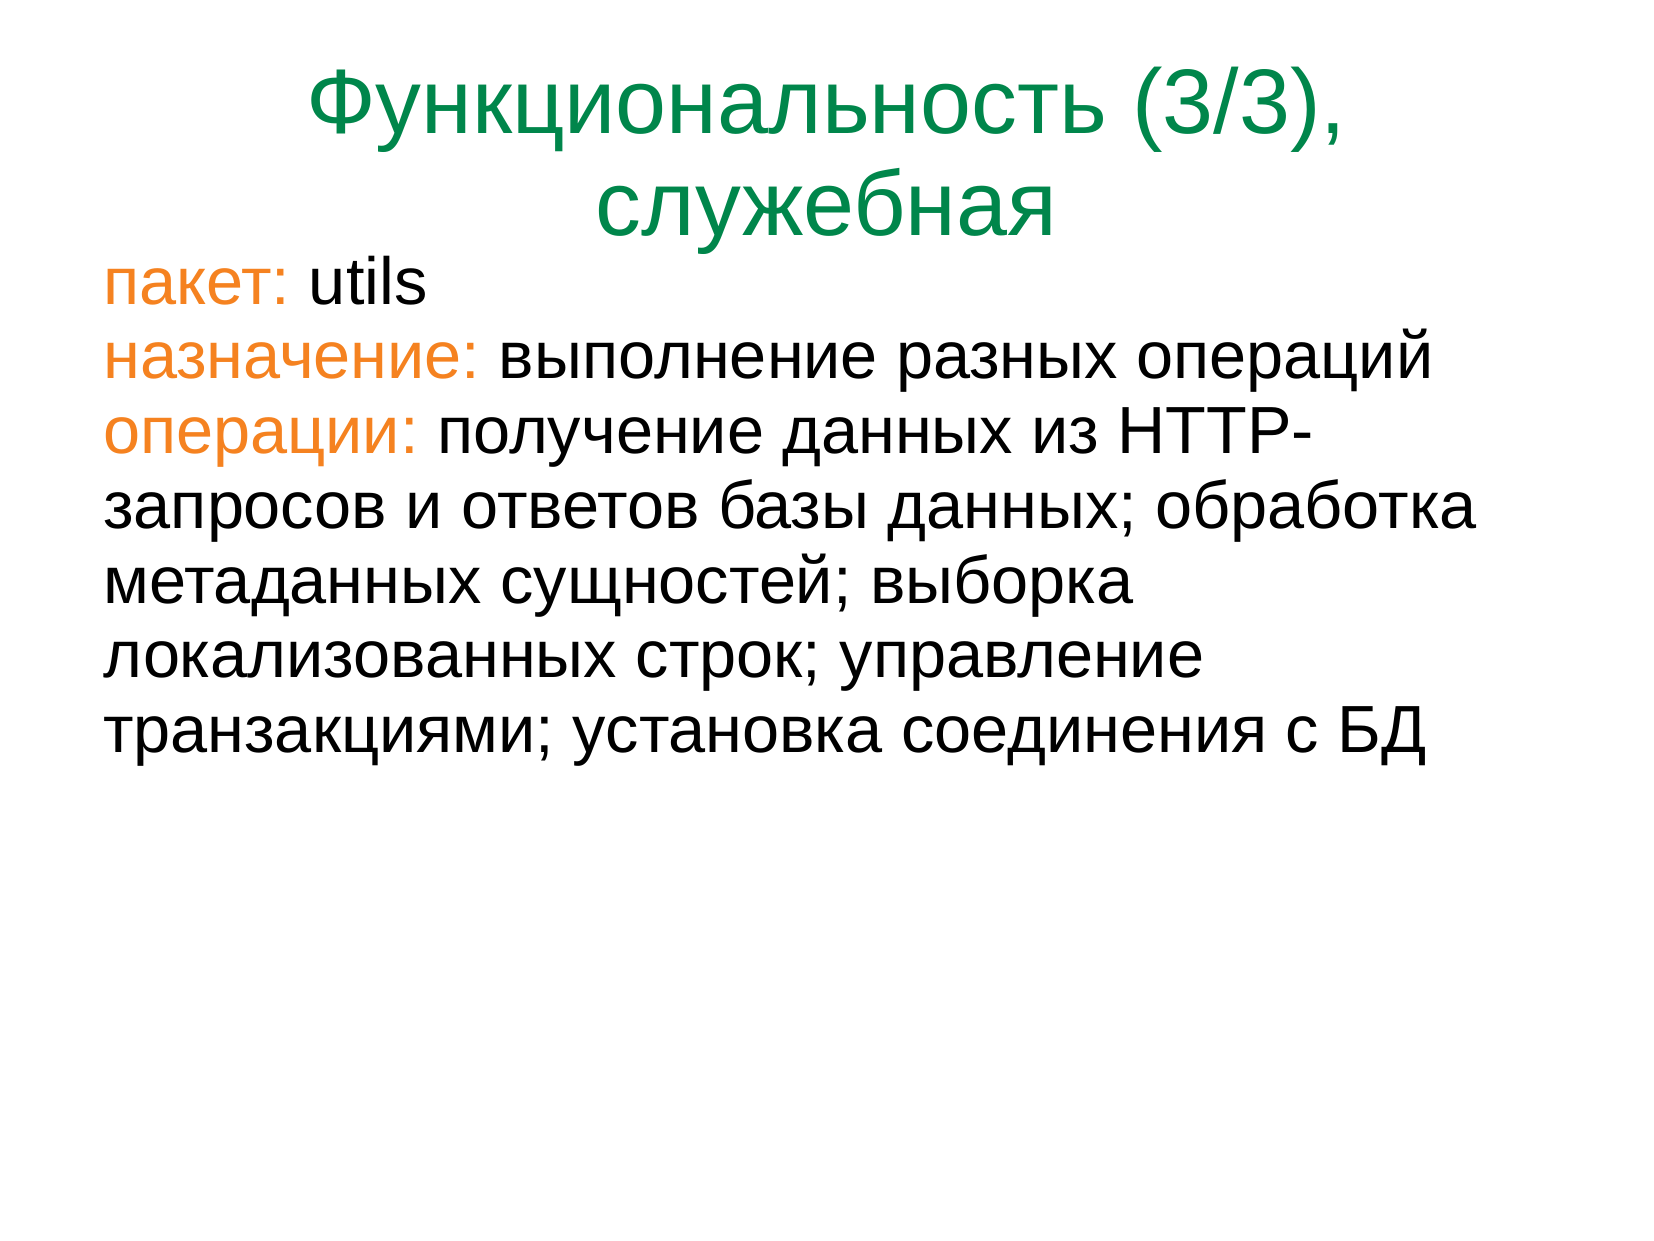

# Функциональность (3/3), служебная
пакет: utils
назначение: выполнение разных операций
операции: получение данных из HTTP-запросов и ответов базы данных; обработка метаданных сущностей; выборка локализованных строк; управление транзакциями; установка соединения с БД